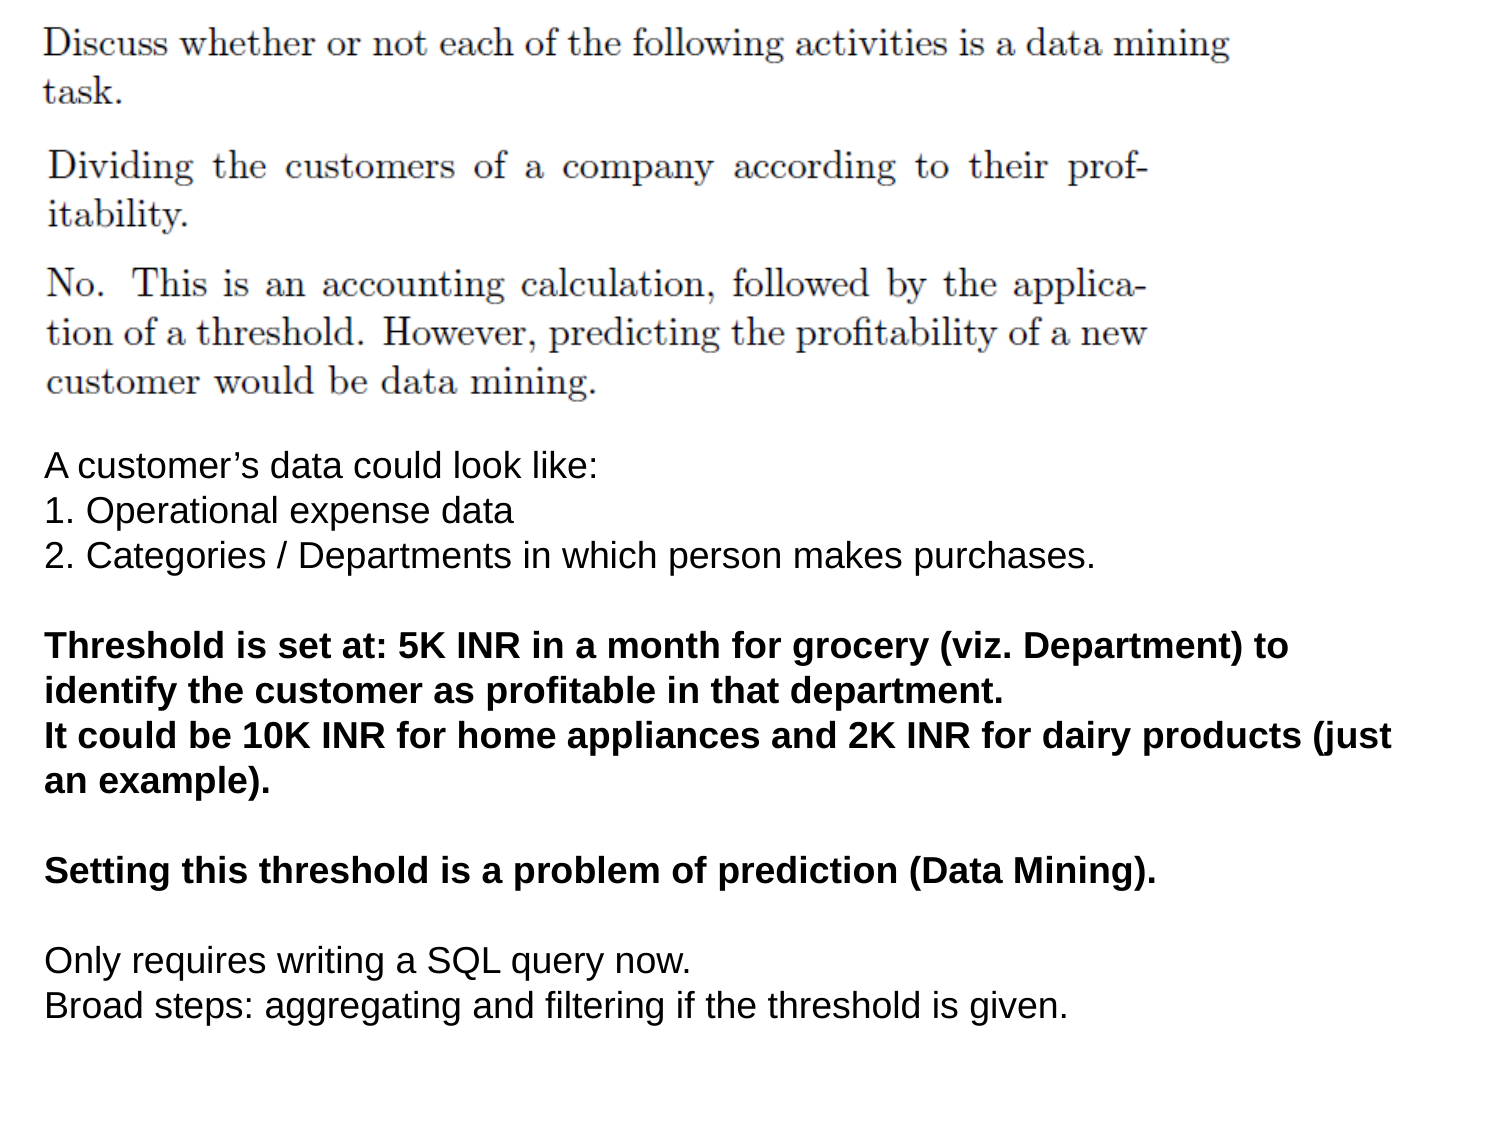

A customer’s data could look like:
1. Operational expense data
2. Categories / Departments in which person makes purchases.
Threshold is set at: 5K INR in a month for grocery (viz. Department) to identify the customer as profitable in that department.
It could be 10K INR for home appliances and 2K INR for dairy products (just an example).
Setting this threshold is a problem of prediction (Data Mining).
Only requires writing a SQL query now.
Broad steps: aggregating and filtering if the threshold is given.